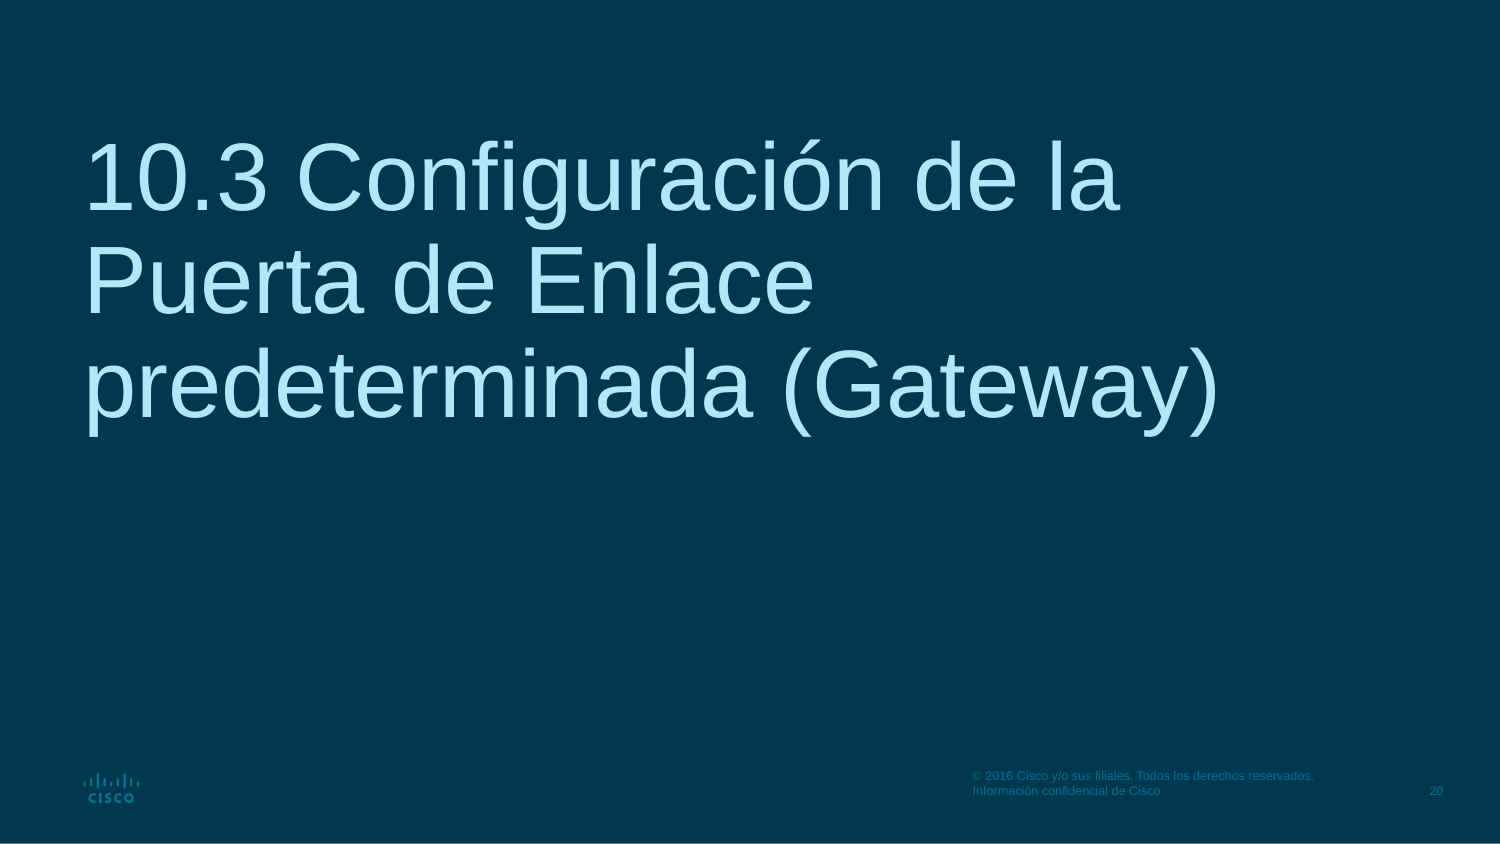

# 10.3 Configuración de la Puerta de Enlace predeterminada (Gateway)